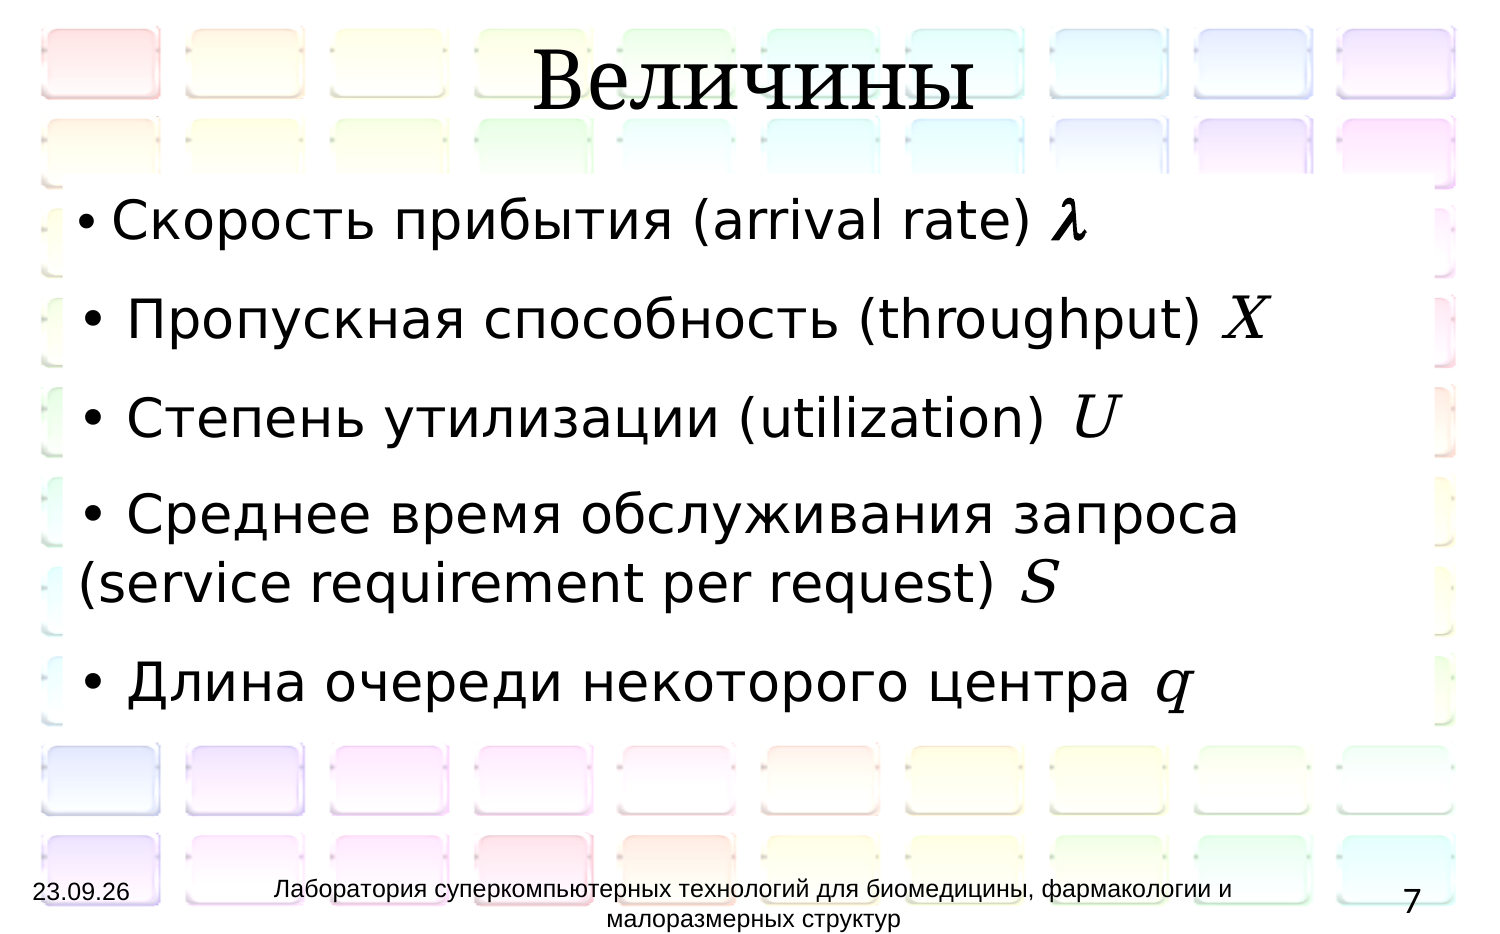

# Величины
• Скорость прибытия (arrival rate) 
• Пропускная способность (throughput) X
• Степень утилизации (utilization) U
• Среднее время обслуживания запроса (service requirement per request) S
• Длина очереди некоторого центра q
Лаборатория суперкомпьютерных технологий для биомедицины, фармакологии и малоразмерных структур